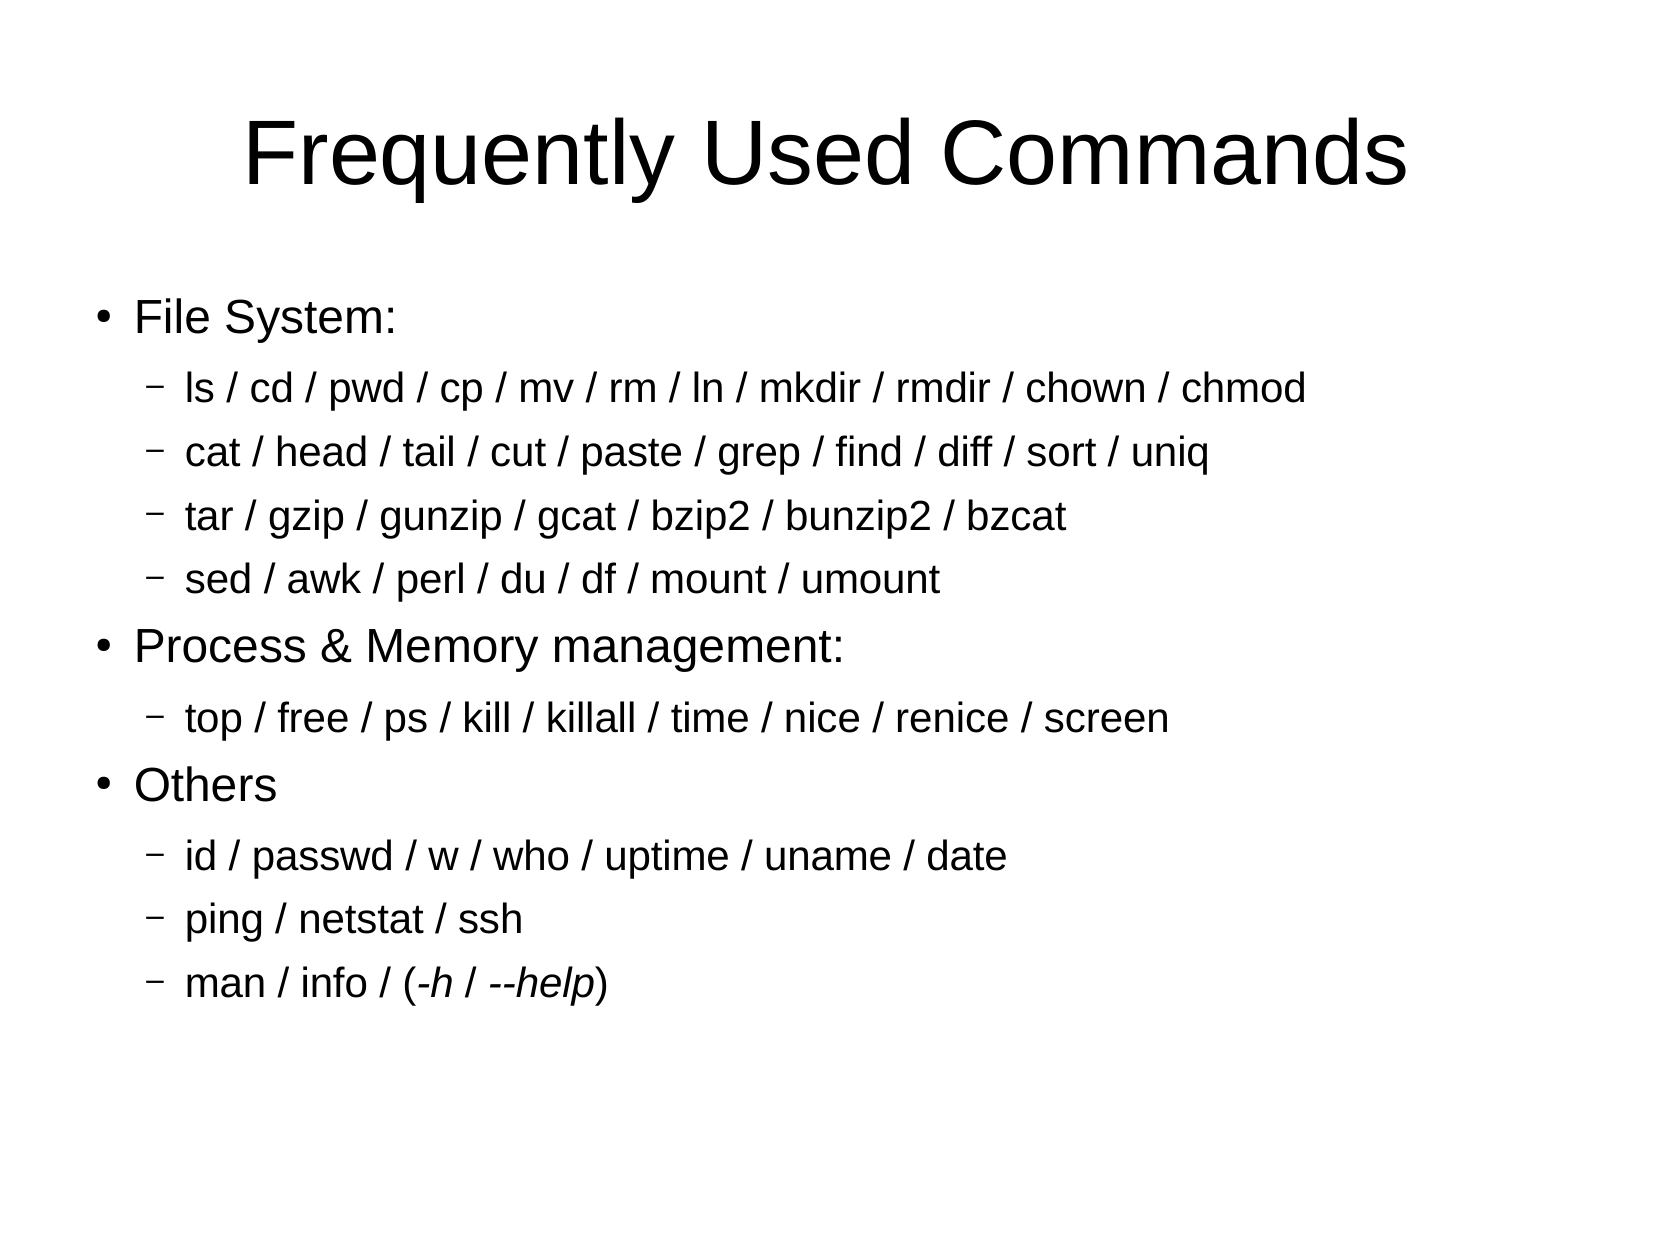

# Frequently Used Commands
File System:
ls / cd / pwd / cp / mv / rm / ln / mkdir / rmdir / chown / chmod
cat / head / tail / cut / paste / grep / find / diff / sort / uniq
tar / gzip / gunzip / gcat / bzip2 / bunzip2 / bzcat
sed / awk / perl / du / df / mount / umount
Process & Memory management:
top / free / ps / kill / killall / time / nice / renice / screen
Others
id / passwd / w / who / uptime / uname / date
ping / netstat / ssh
man / info / (-h / --help)